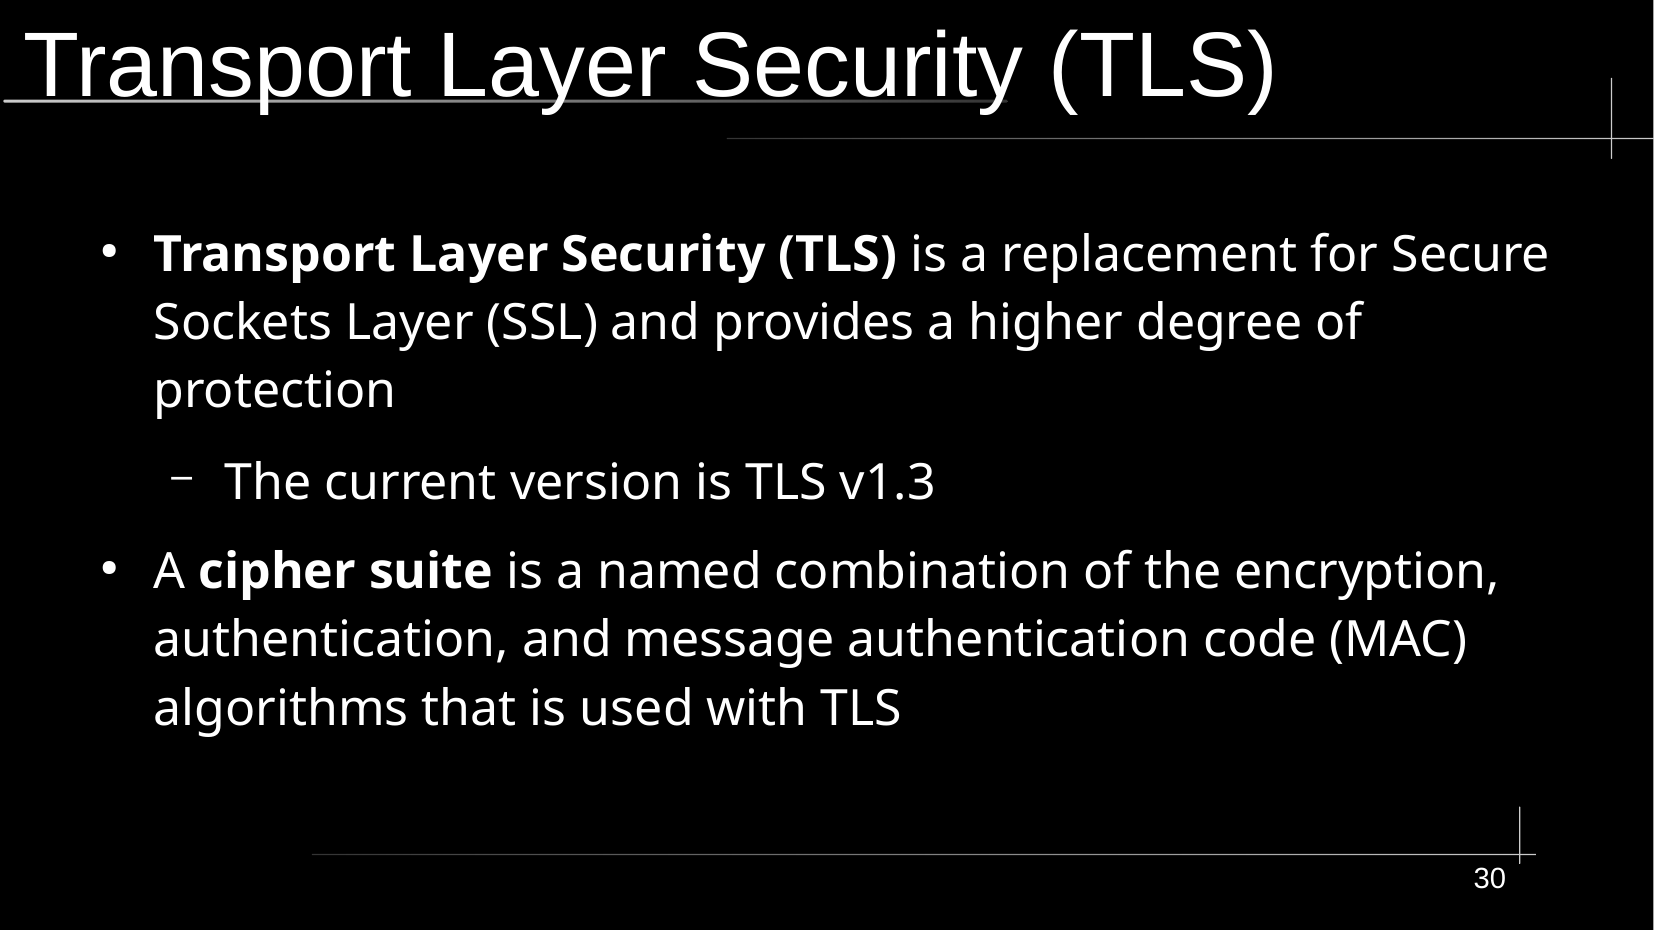

# Transport Layer Security (TLS)
Transport Layer Security (TLS) is a replacement for Secure Sockets Layer (SSL) and provides a higher degree of protection
The current version is TLS v1.3
A cipher suite is a named combination of the encryption, authentication, and message authentication code (MAC) algorithms that is used with TLS
30